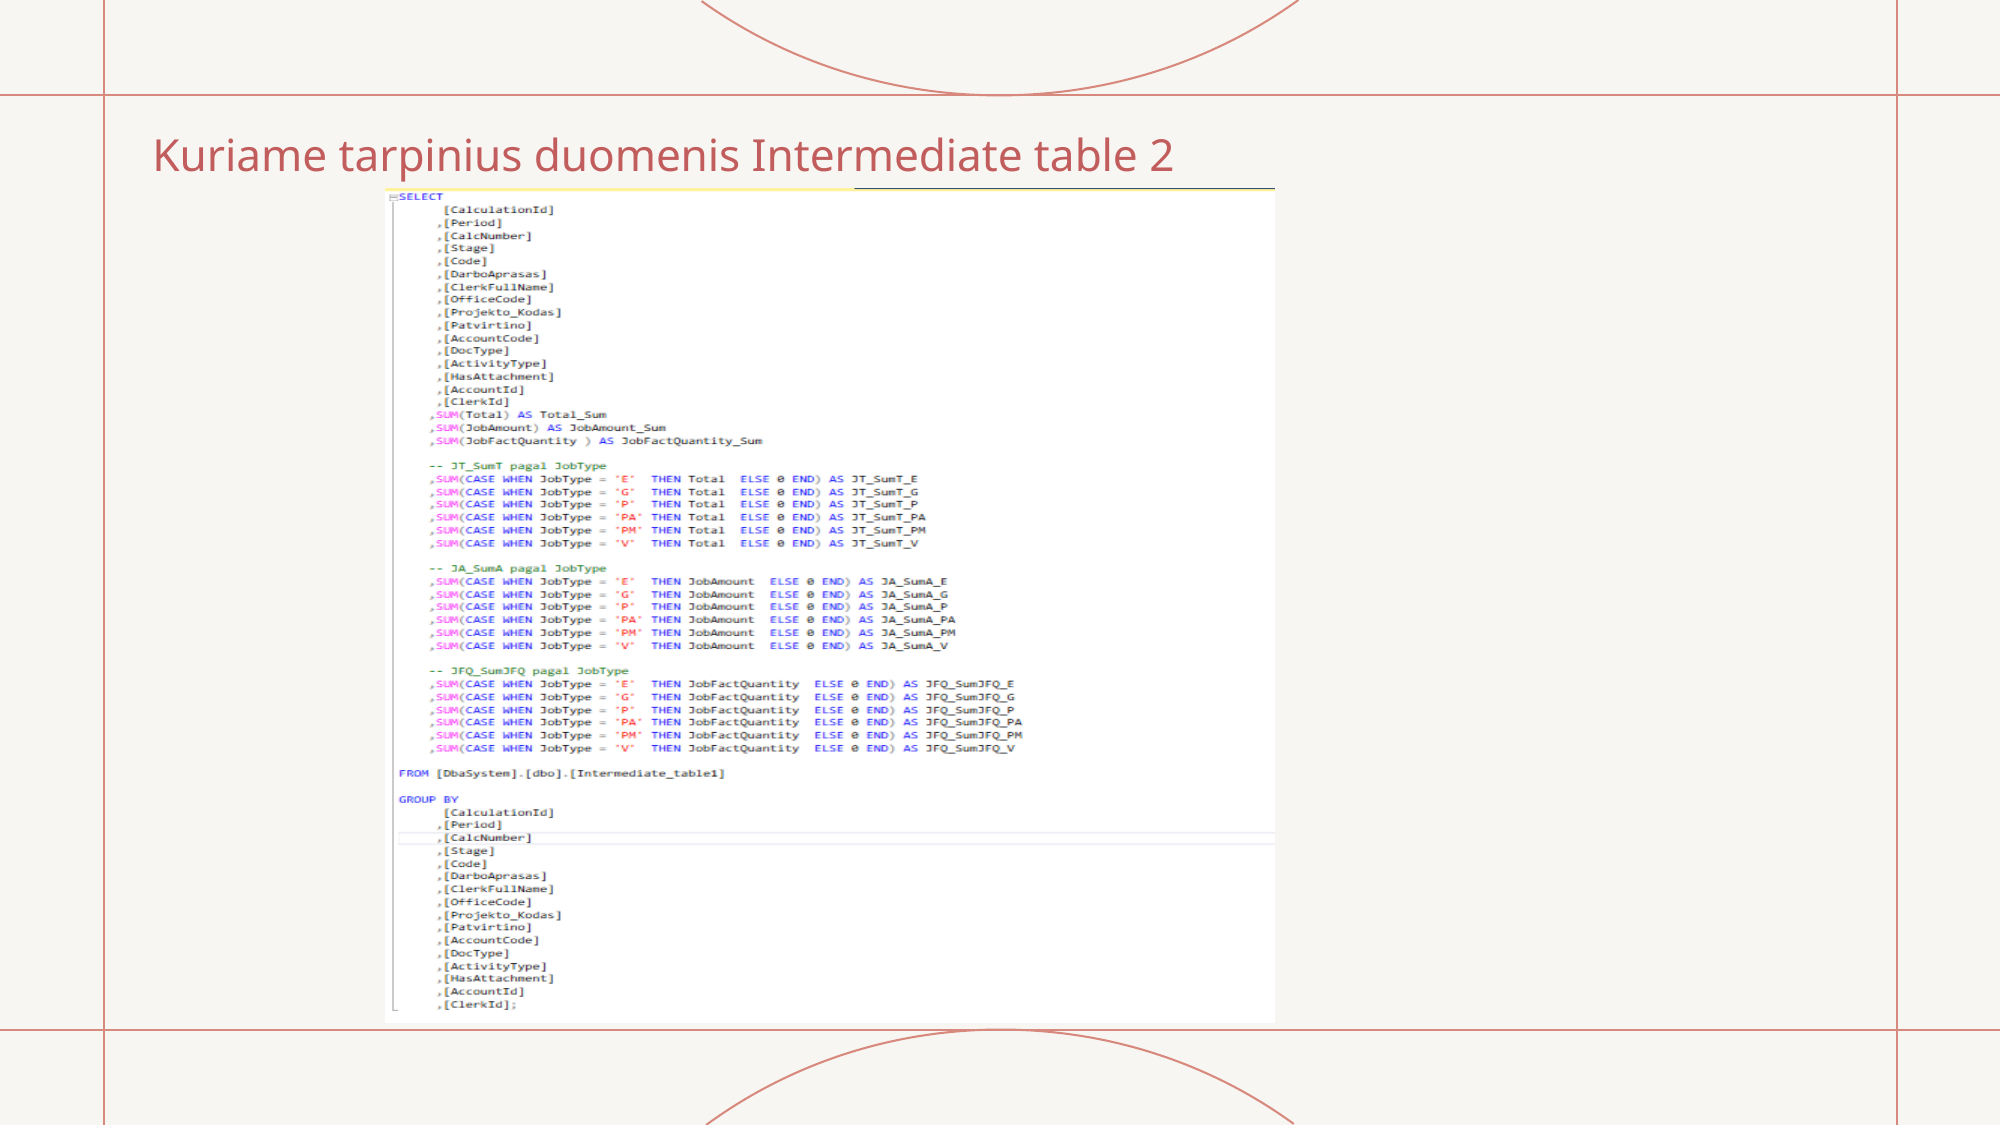

# Kuriame tarpinius duomenis Intermediate table 2